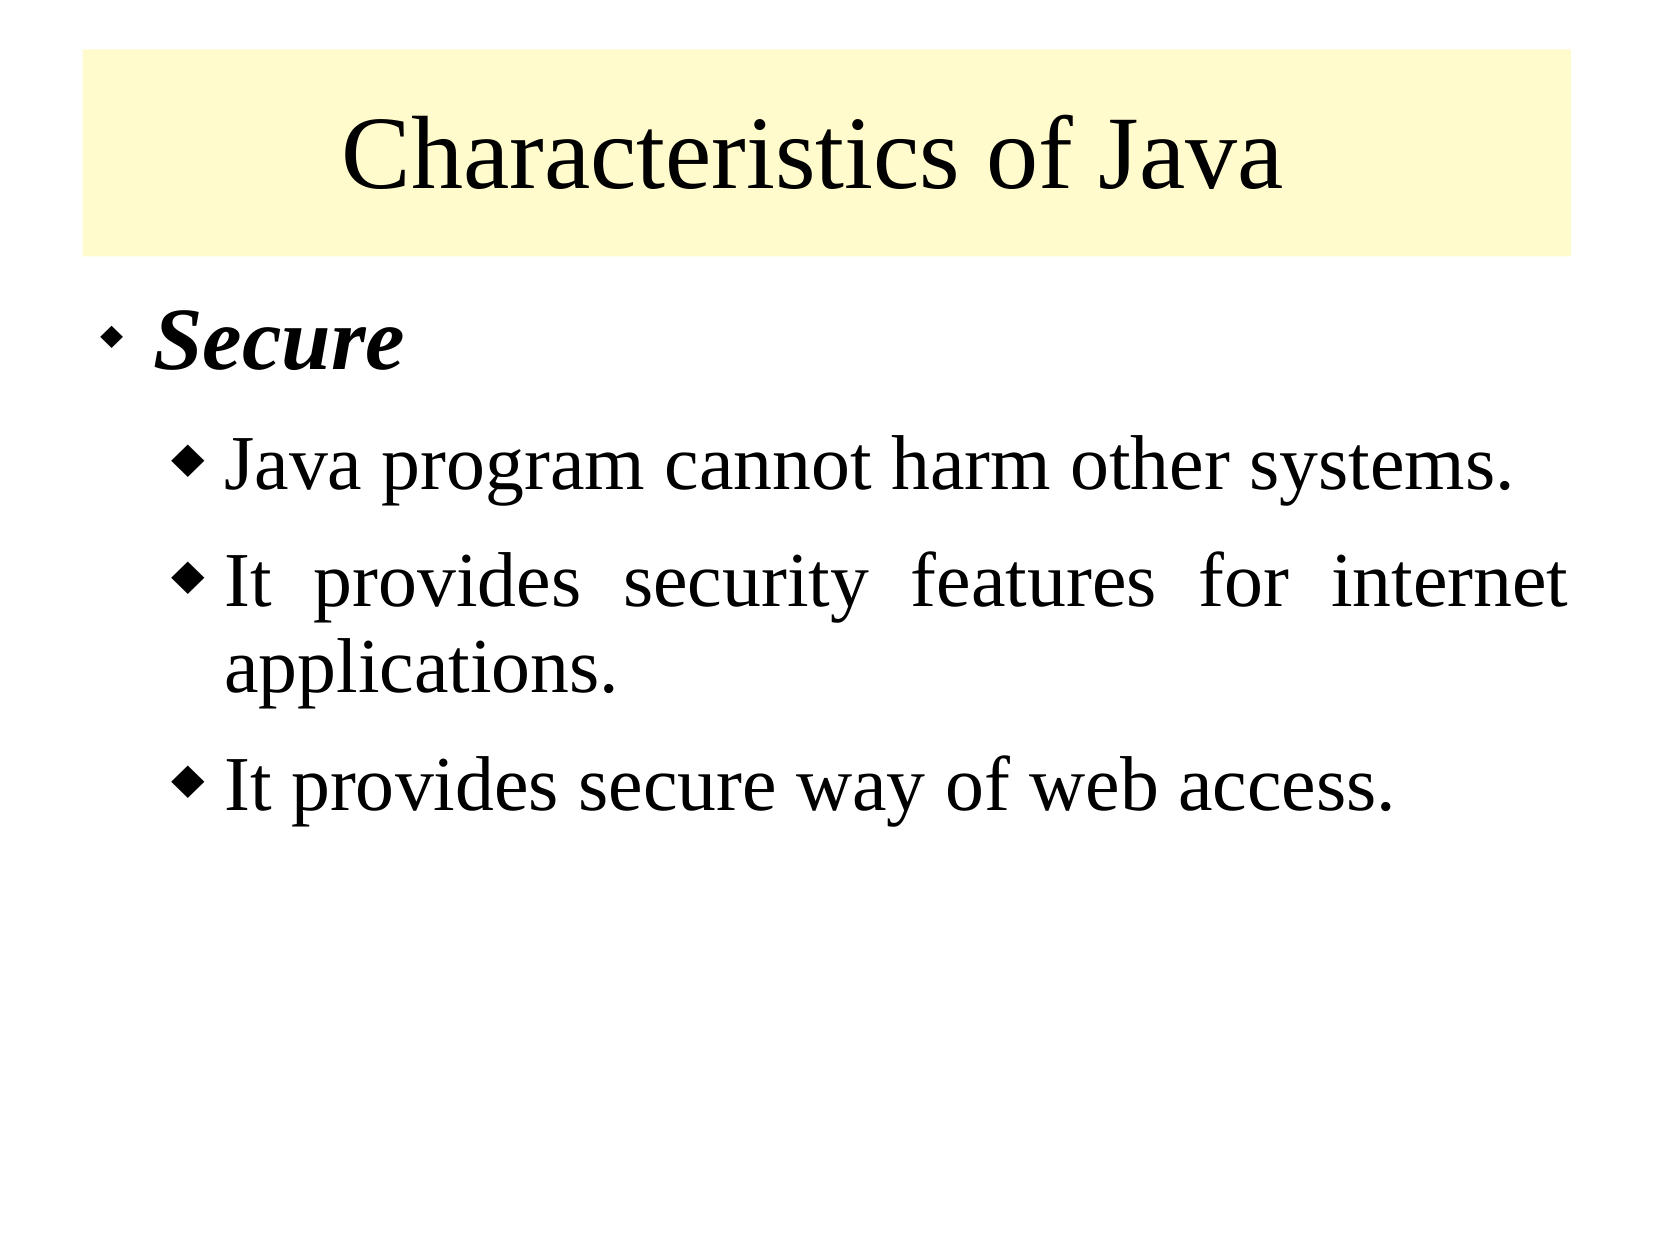

# Characteristics of Java
Secure
Java program cannot harm other systems.
It provides security features for internet applications.
It provides secure way of web access.